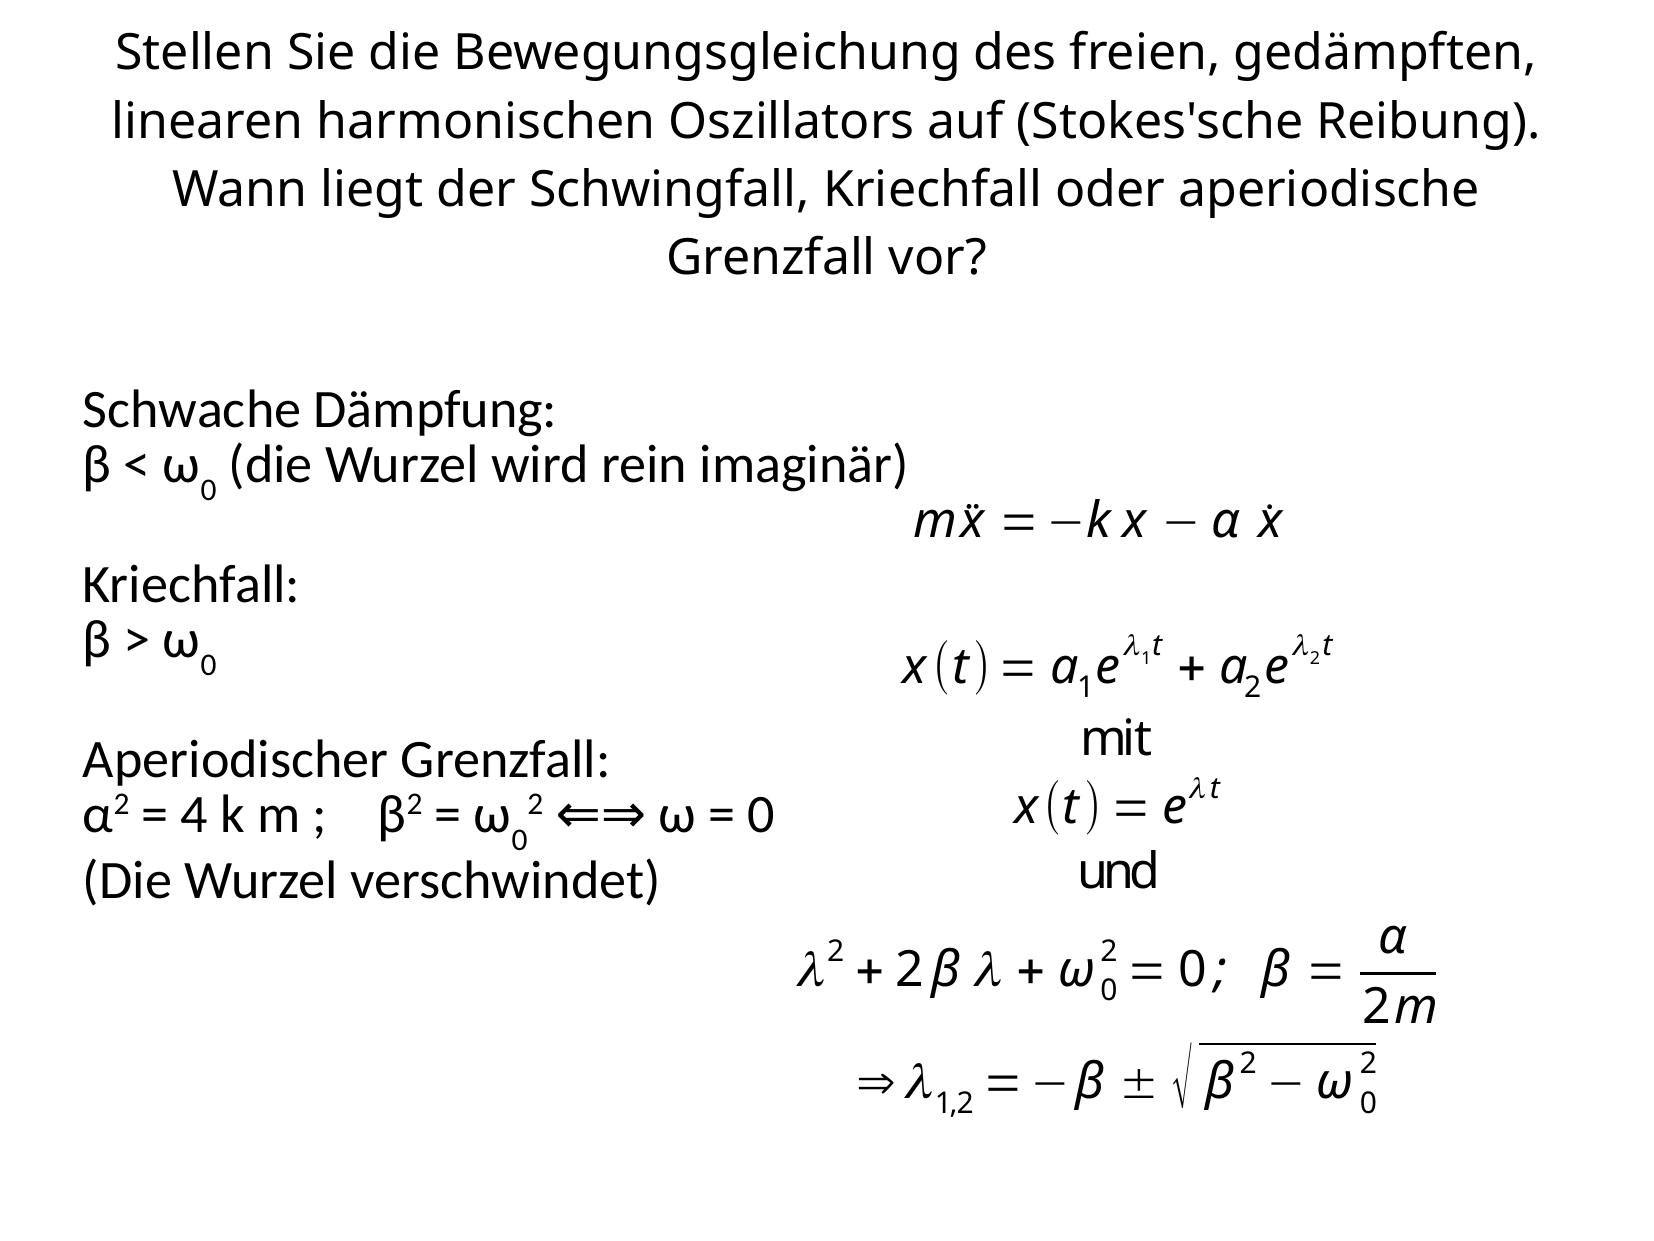

# Stellen Sie die Bewegungsgleichung des freien, gedämpften, linearen harmonischen Oszillators auf (Stokes'sche Reibung). Wann liegt der Schwingfall, Kriechfall oder aperiodische Grenzfall vor?
Schwache Dämpfung:
β < ω0 (die Wurzel wird rein imaginär)
Kriechfall:
β > ω0
Aperiodischer Grenzfall:
α2 = 4 k m ;	β2 = ω02 ⇐⇒ ω = 0
(Die Wurzel verschwindet)